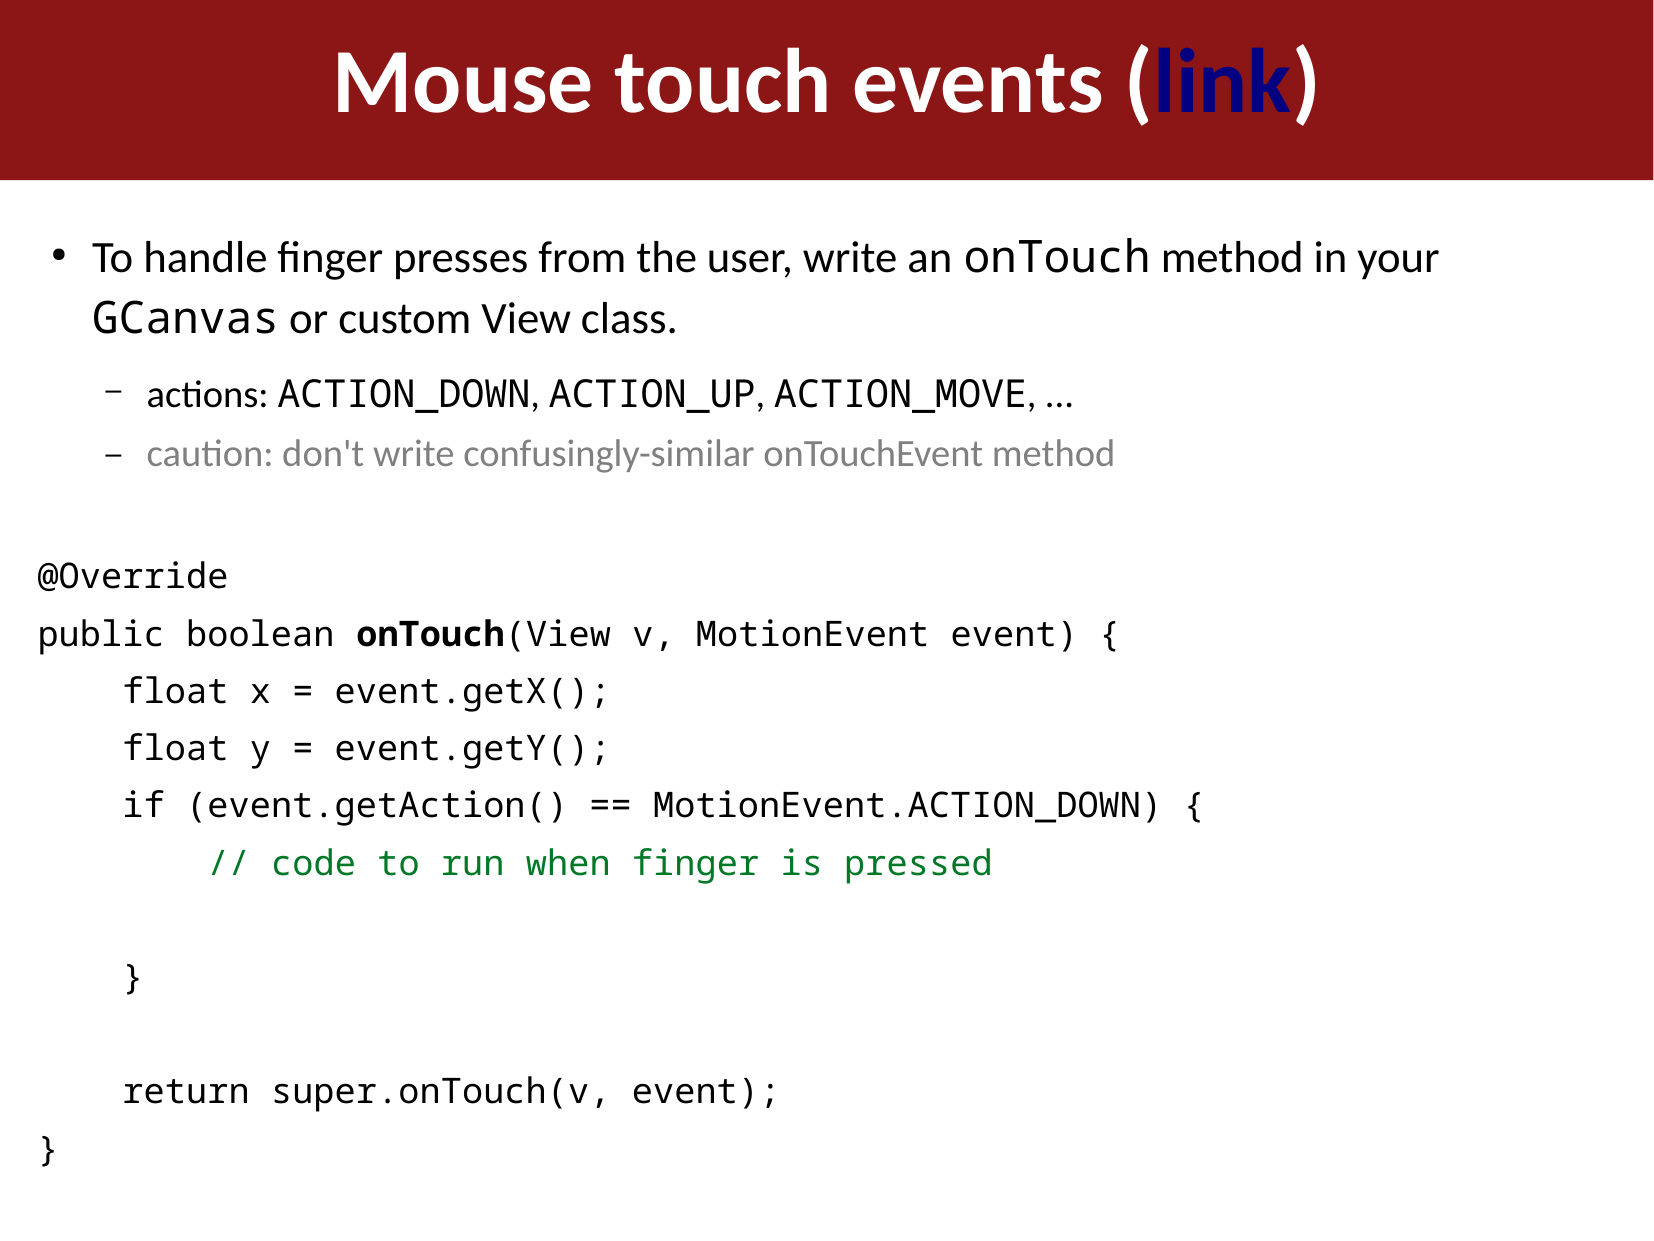

# Mouse touch events (link)
To handle finger presses from the user, write an onTouch method in your GCanvas or custom View class.
actions: ACTION_DOWN, ACTION_UP, ACTION_MOVE, ...
caution: don't write confusingly-similar onTouchEvent method
@Override
public boolean onTouch(View v, MotionEvent event) {
 float x = event.getX();
 float y = event.getY();
 if (event.getAction() == MotionEvent.ACTION_DOWN) {
 // code to run when finger is pressed
 }
 return super.onTouch(v, event);
}